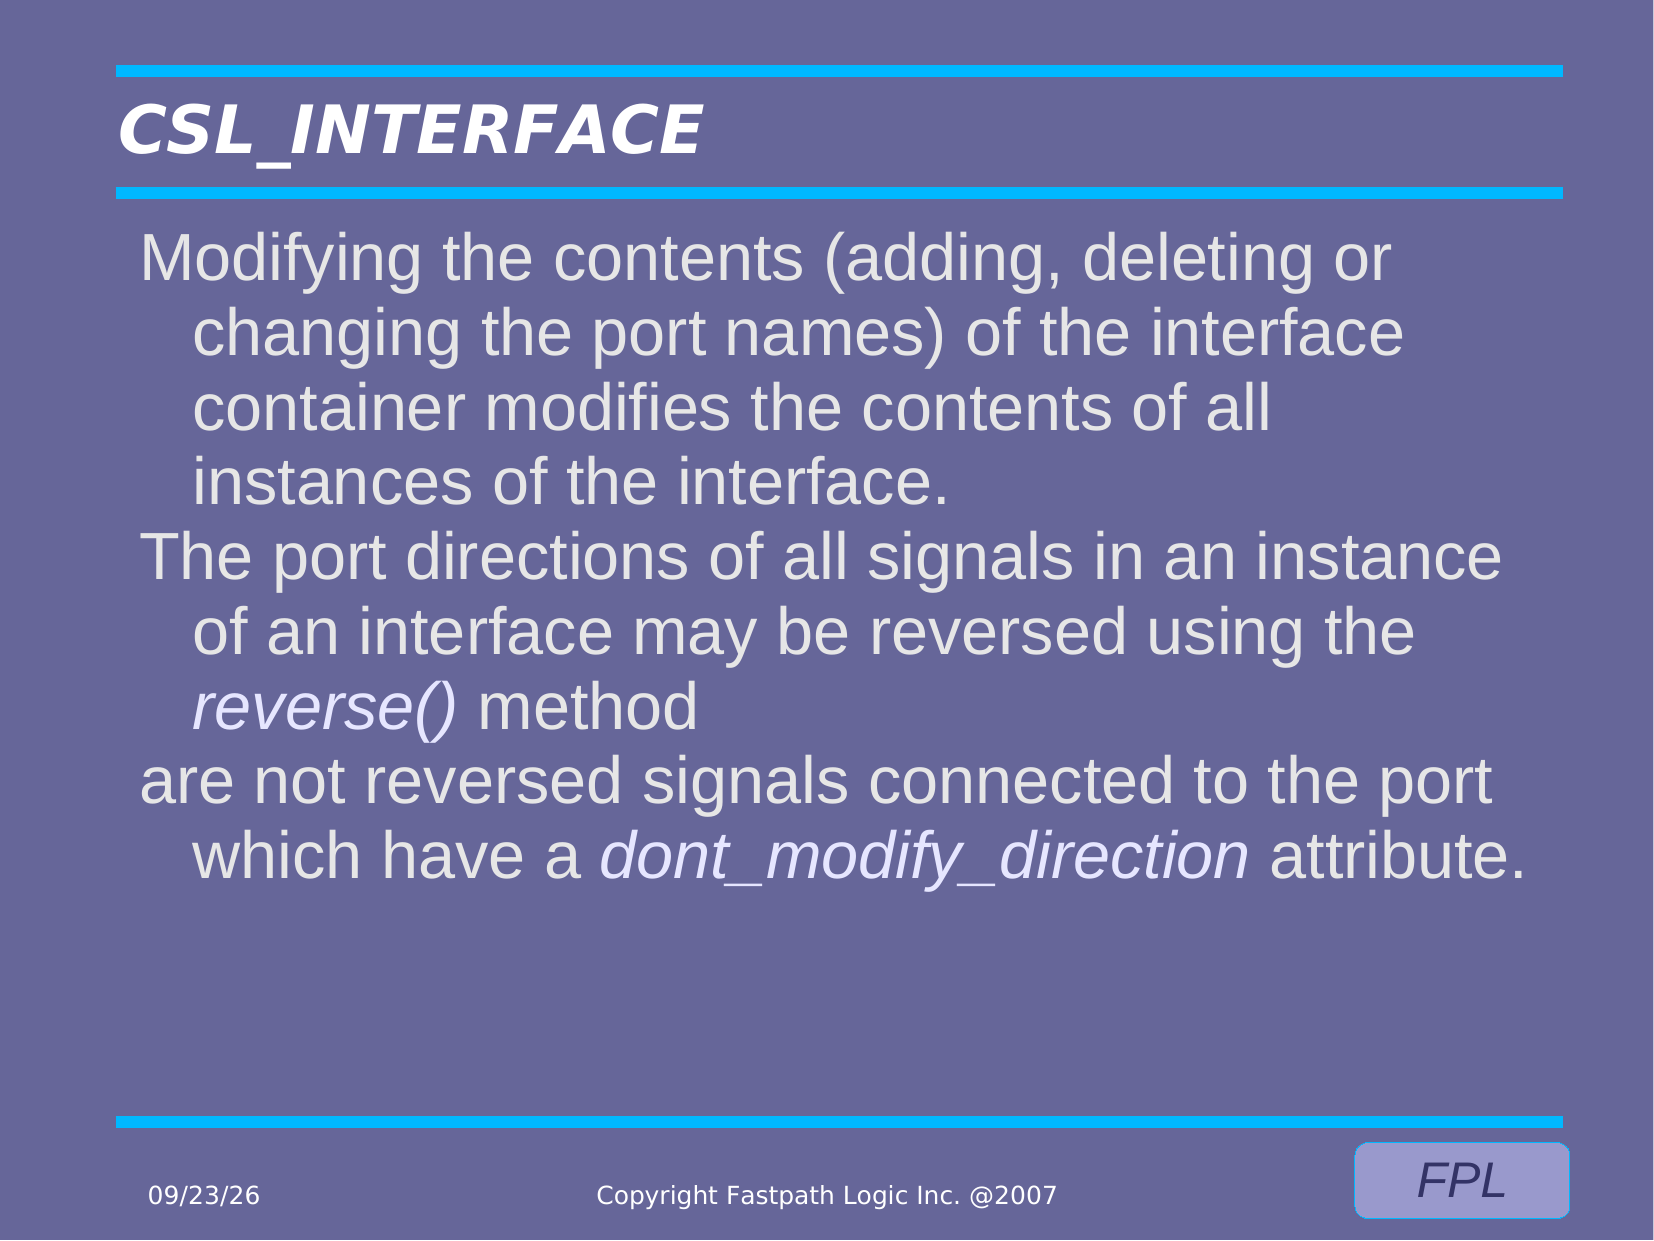

# CSL_INTERFACE
Modifying the contents (adding, deleting or changing the port names) of the interface container modifies the contents of all instances of the interface.
The port directions of all signals in an instance of an interface may be reversed using the reverse() method
are not reversed signals connected to the port which have a dont_modify_direction attribute.
Copyright Fastpath Logic Inc. @2007